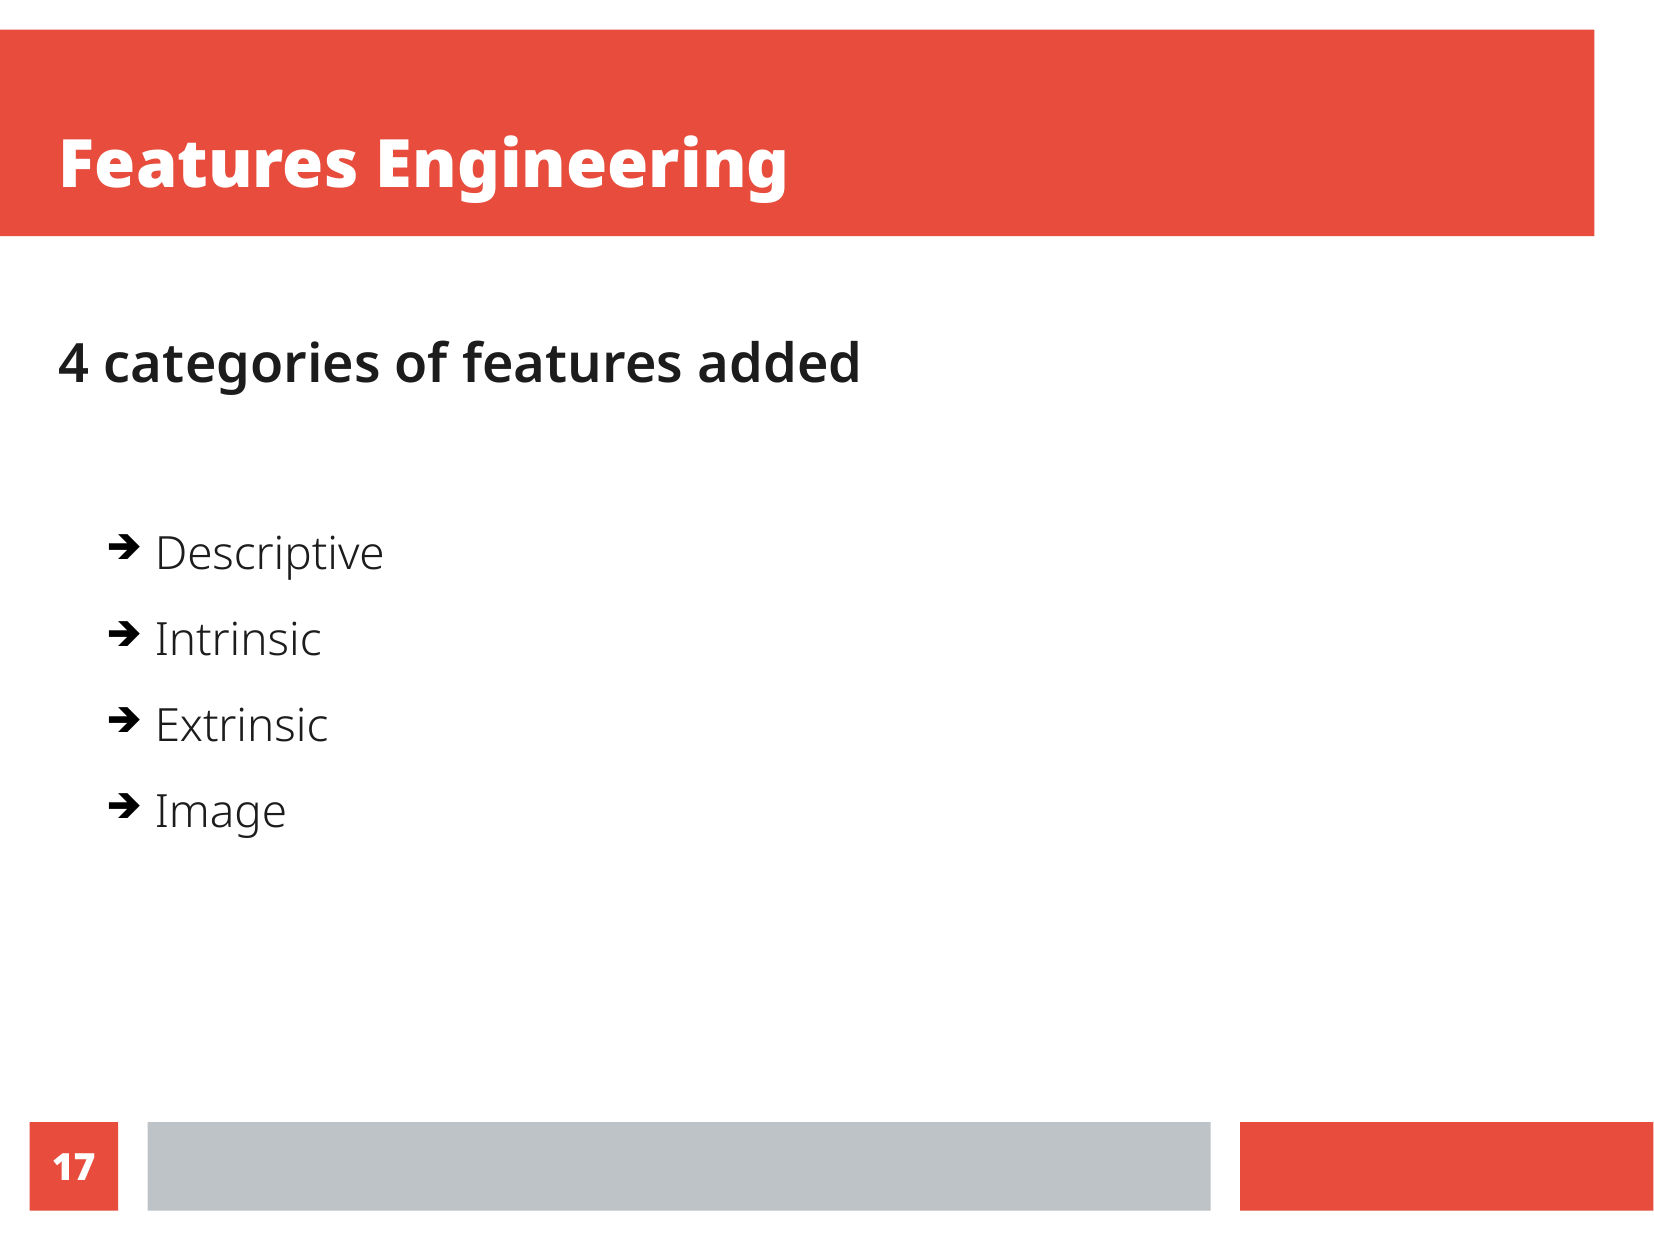

# Features Engineering
4 categories of features added
 Descriptive
 Intrinsic
 Extrinsic
 Image
17